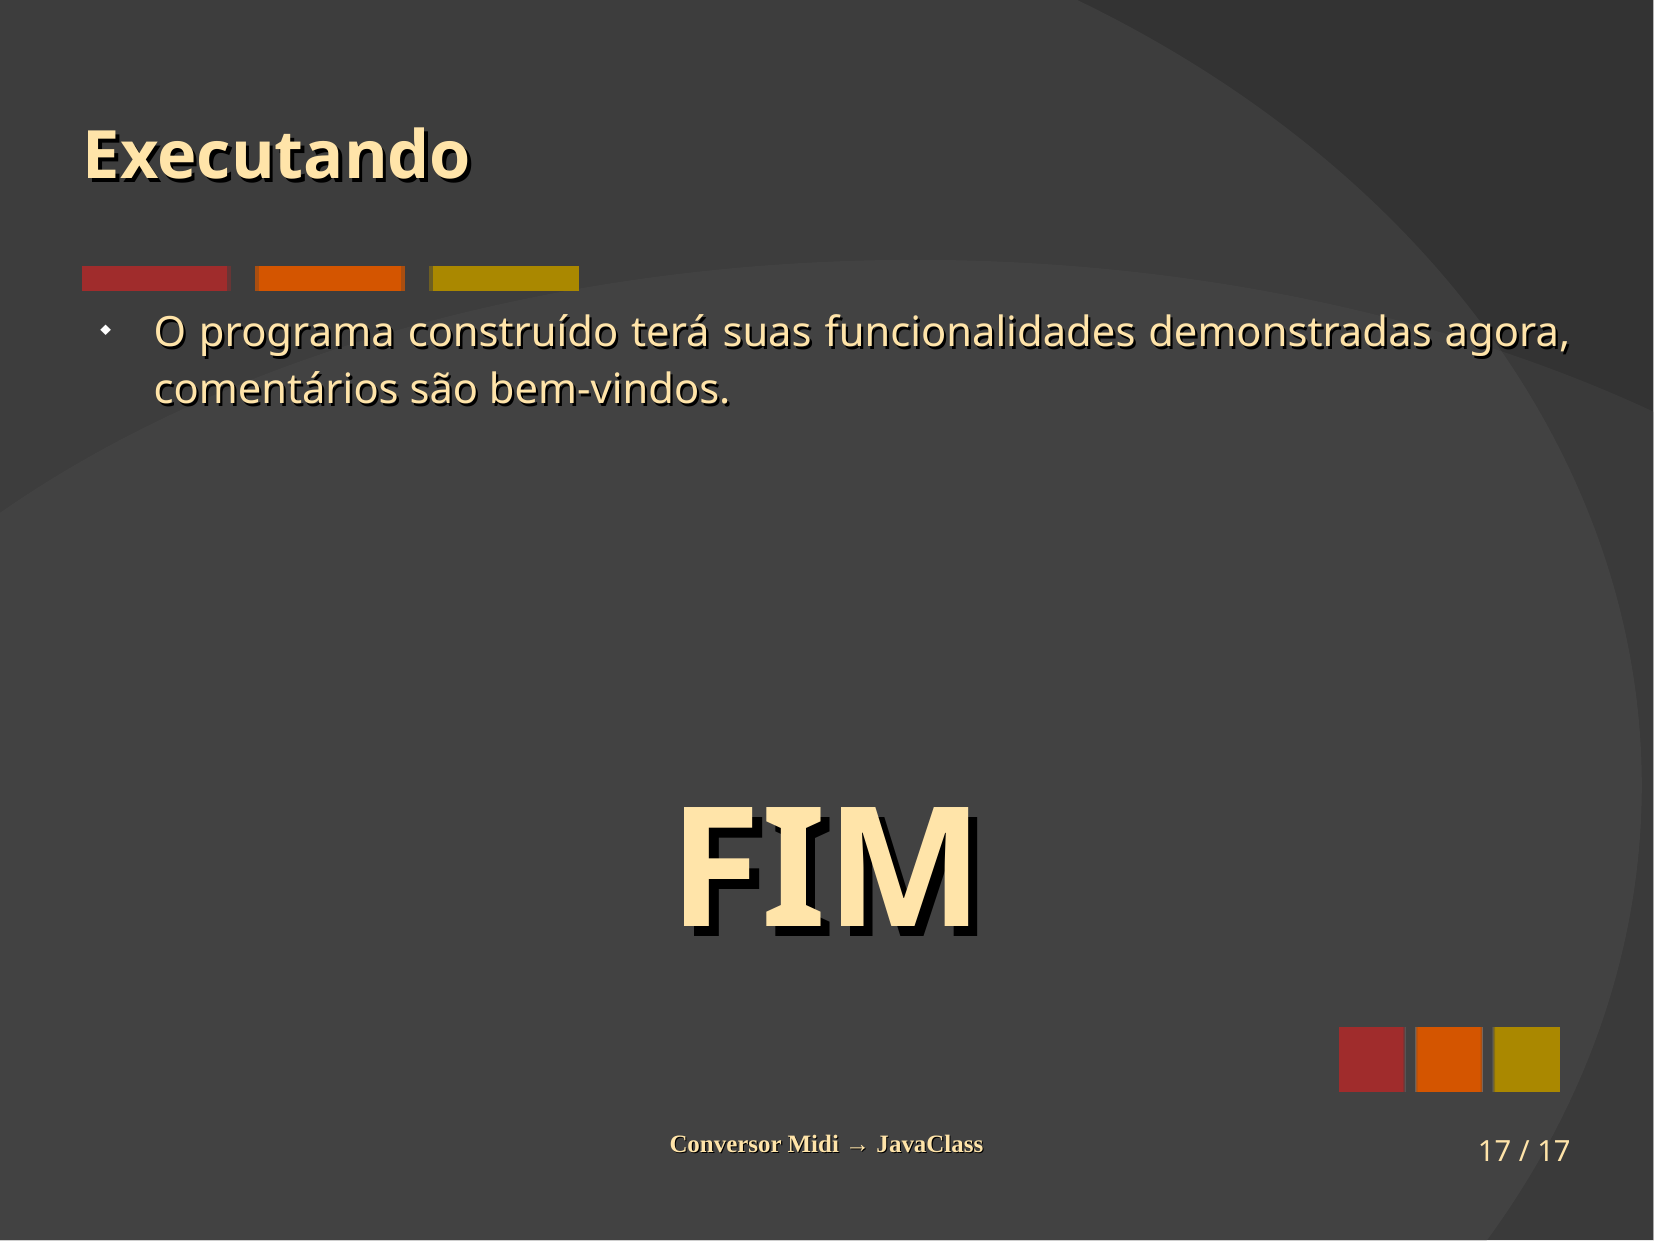

# Executando
O programa construído terá suas funcionalidades demonstradas agora, comentários são bem-vindos.
FIM
17